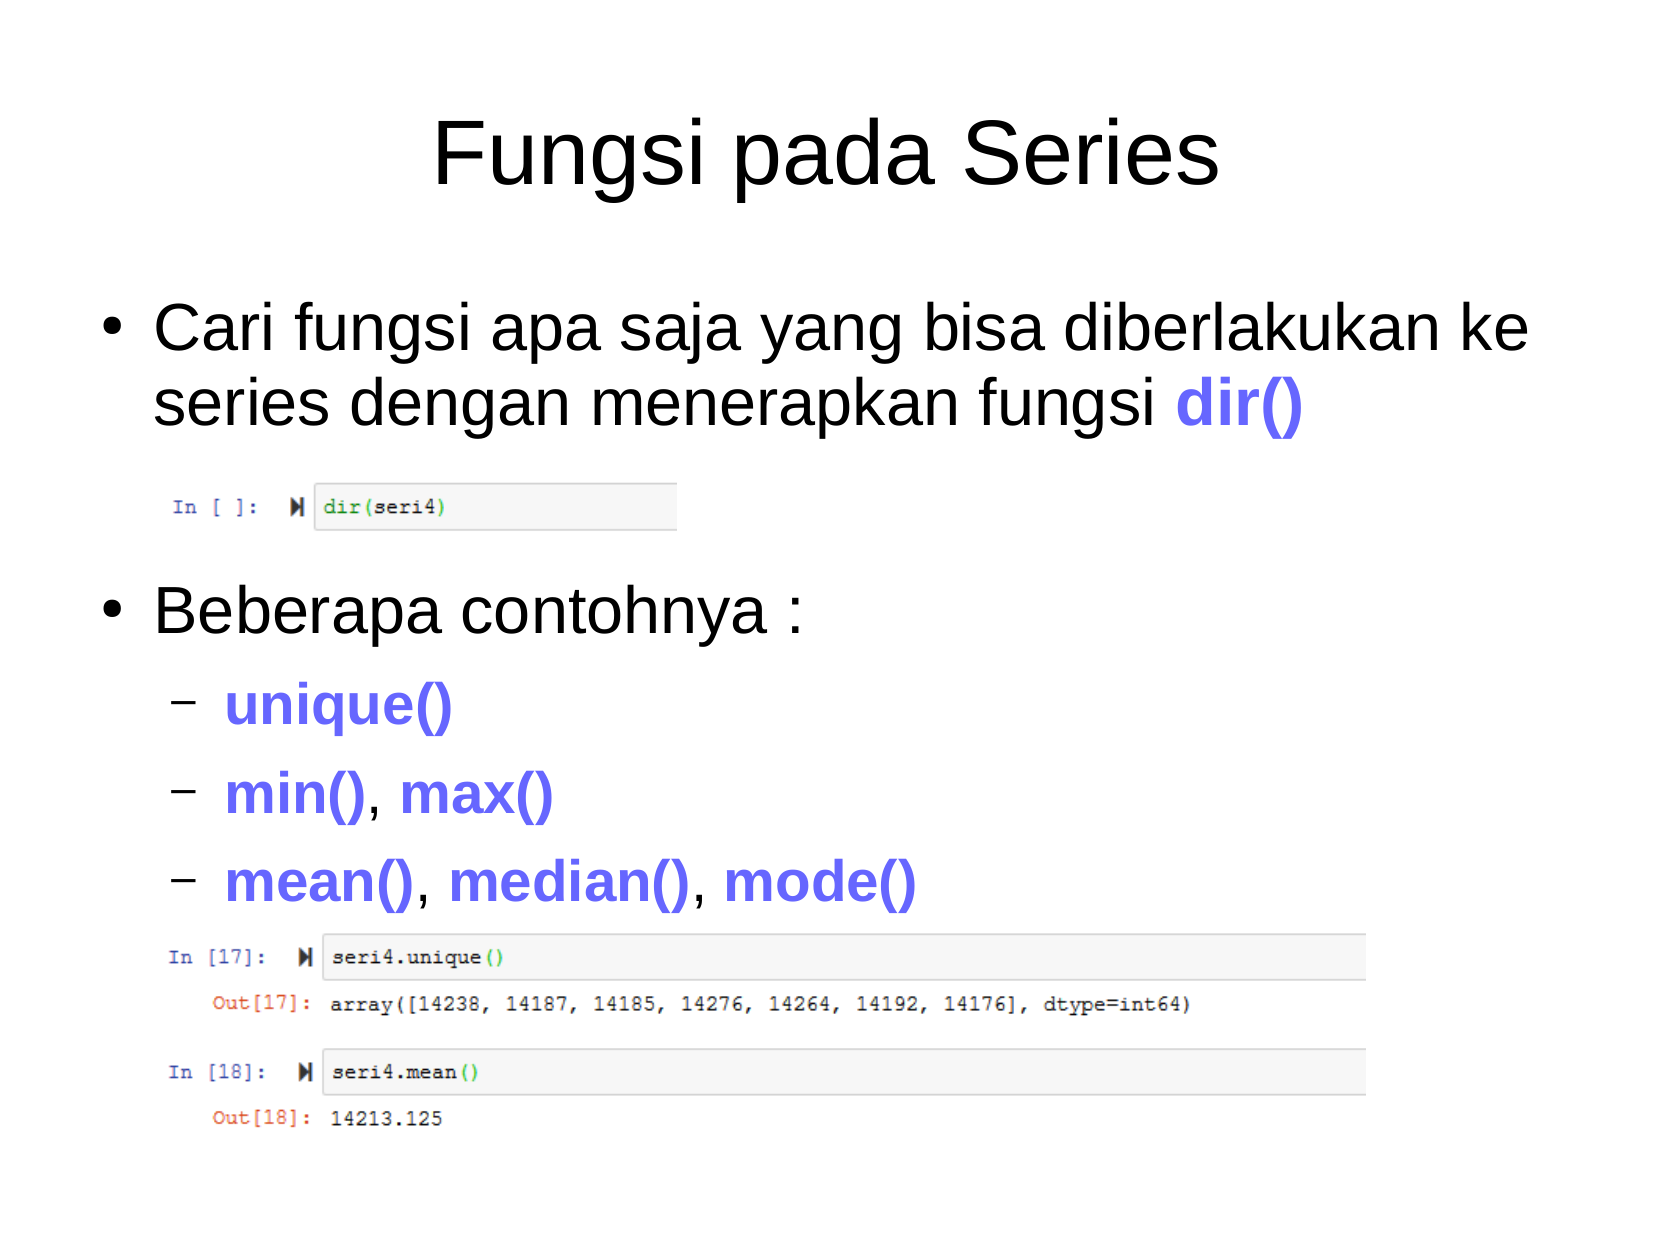

# Fungsi pada Series
Cari fungsi apa saja yang bisa diberlakukan ke series dengan menerapkan fungsi dir()
Beberapa contohnya :
unique()
min(), max()
mean(), median(), mode()